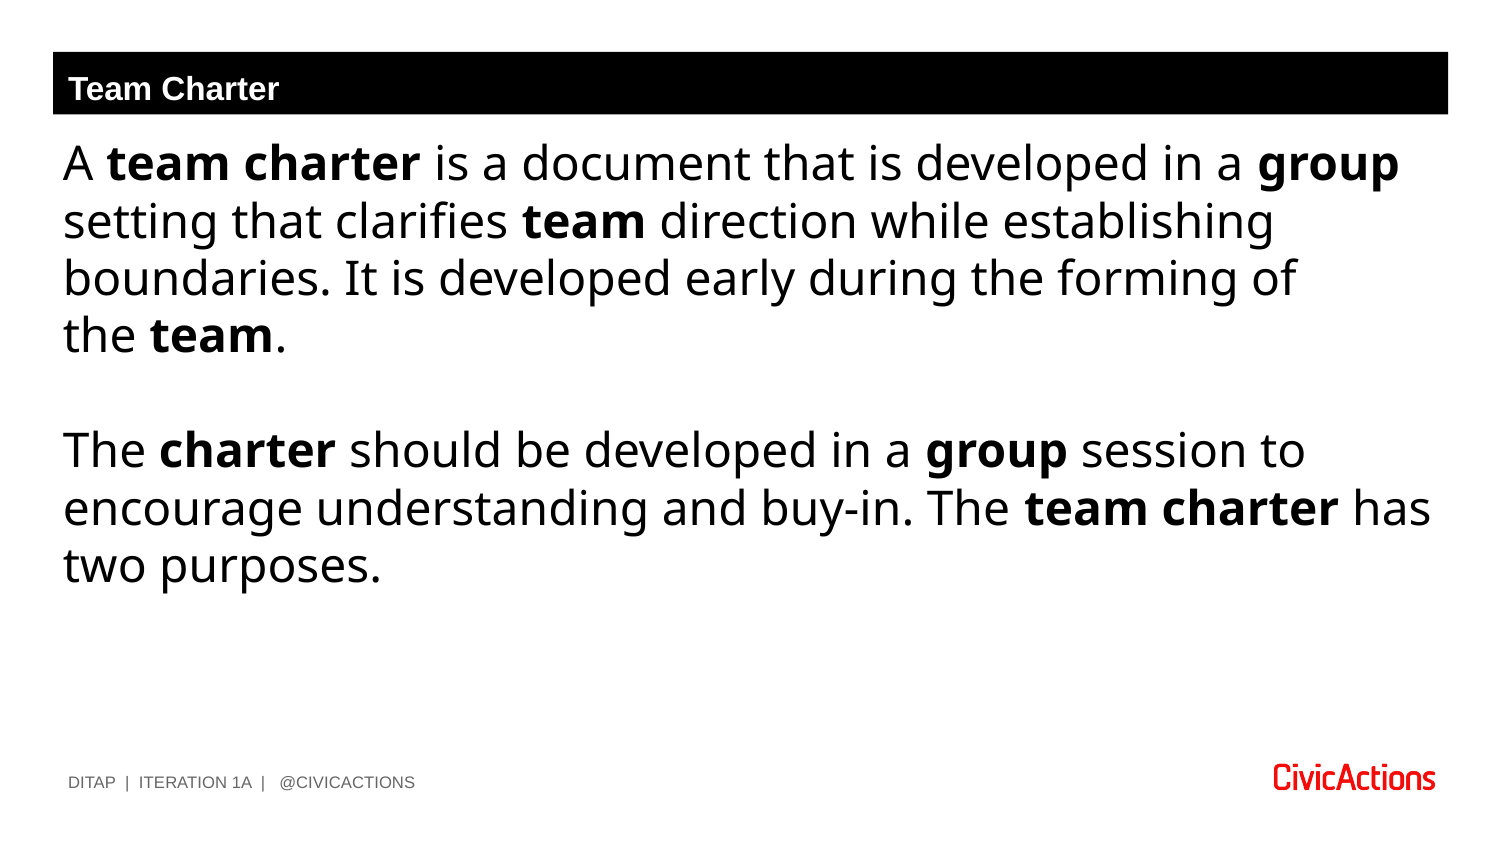

Team Charter
# A team charter is a document that is developed in a group setting that clarifies team direction while establishing boundaries. It is developed early during the forming of the team.
The charter should be developed in a group session to encourage understanding and buy-in. The team charter has two purposes.